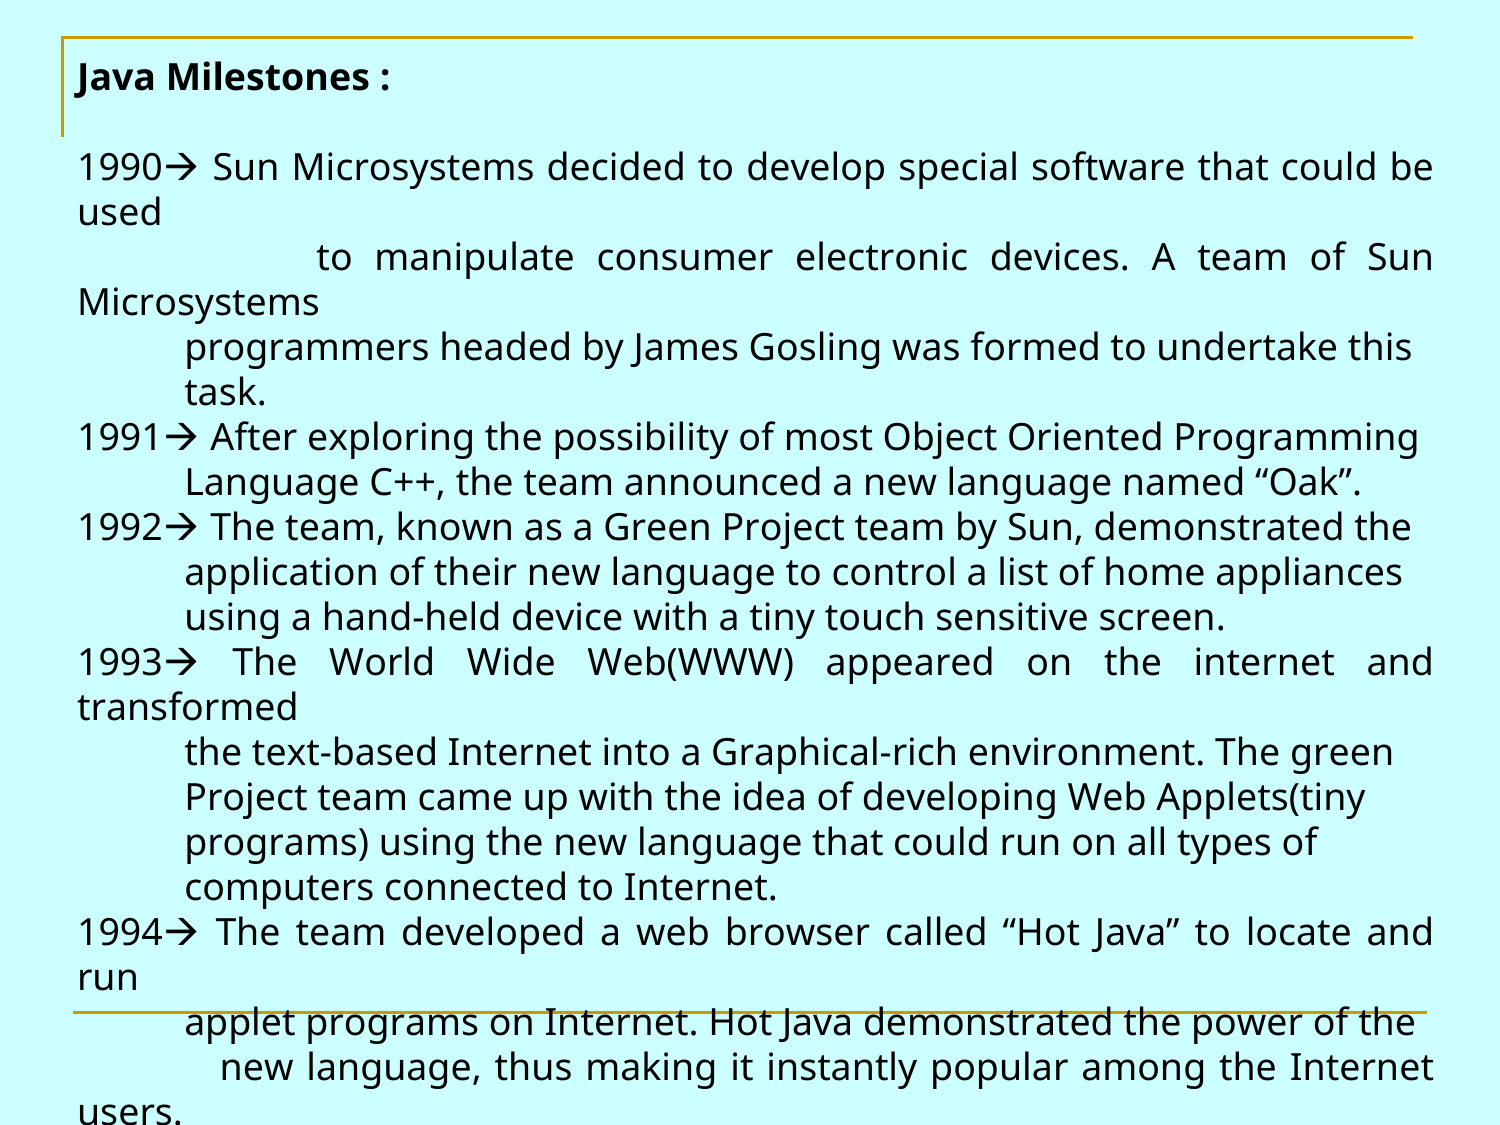

Java Milestones :
1990 Sun Microsystems decided to develop special software that could be used
 to manipulate consumer electronic devices. A team of Sun Microsystems
 programmers headed by James Gosling was formed to undertake this
 task.
1991 After exploring the possibility of most Object Oriented Programming
 Language C++, the team announced a new language named “Oak”.
1992 The team, known as a Green Project team by Sun, demonstrated the
 application of their new language to control a list of home appliances
 using a hand-held device with a tiny touch sensitive screen.
1993 The World Wide Web(WWW) appeared on the internet and transformed
 the text-based Internet into a Graphical-rich environment. The green
 Project team came up with the idea of developing Web Applets(tiny
 programs) using the new language that could run on all types of
 computers connected to Internet.
1994 The team developed a web browser called “Hot Java” to locate and run
 applet programs on Internet. Hot Java demonstrated the power of the
 new language, thus making it instantly popular among the Internet users.
1995 Oak was named “Java”, due to some legal snags. Java is just a name
 and is not an acronym. Many popular companies including Netscape and
 Microsoft announce to their support to Java.